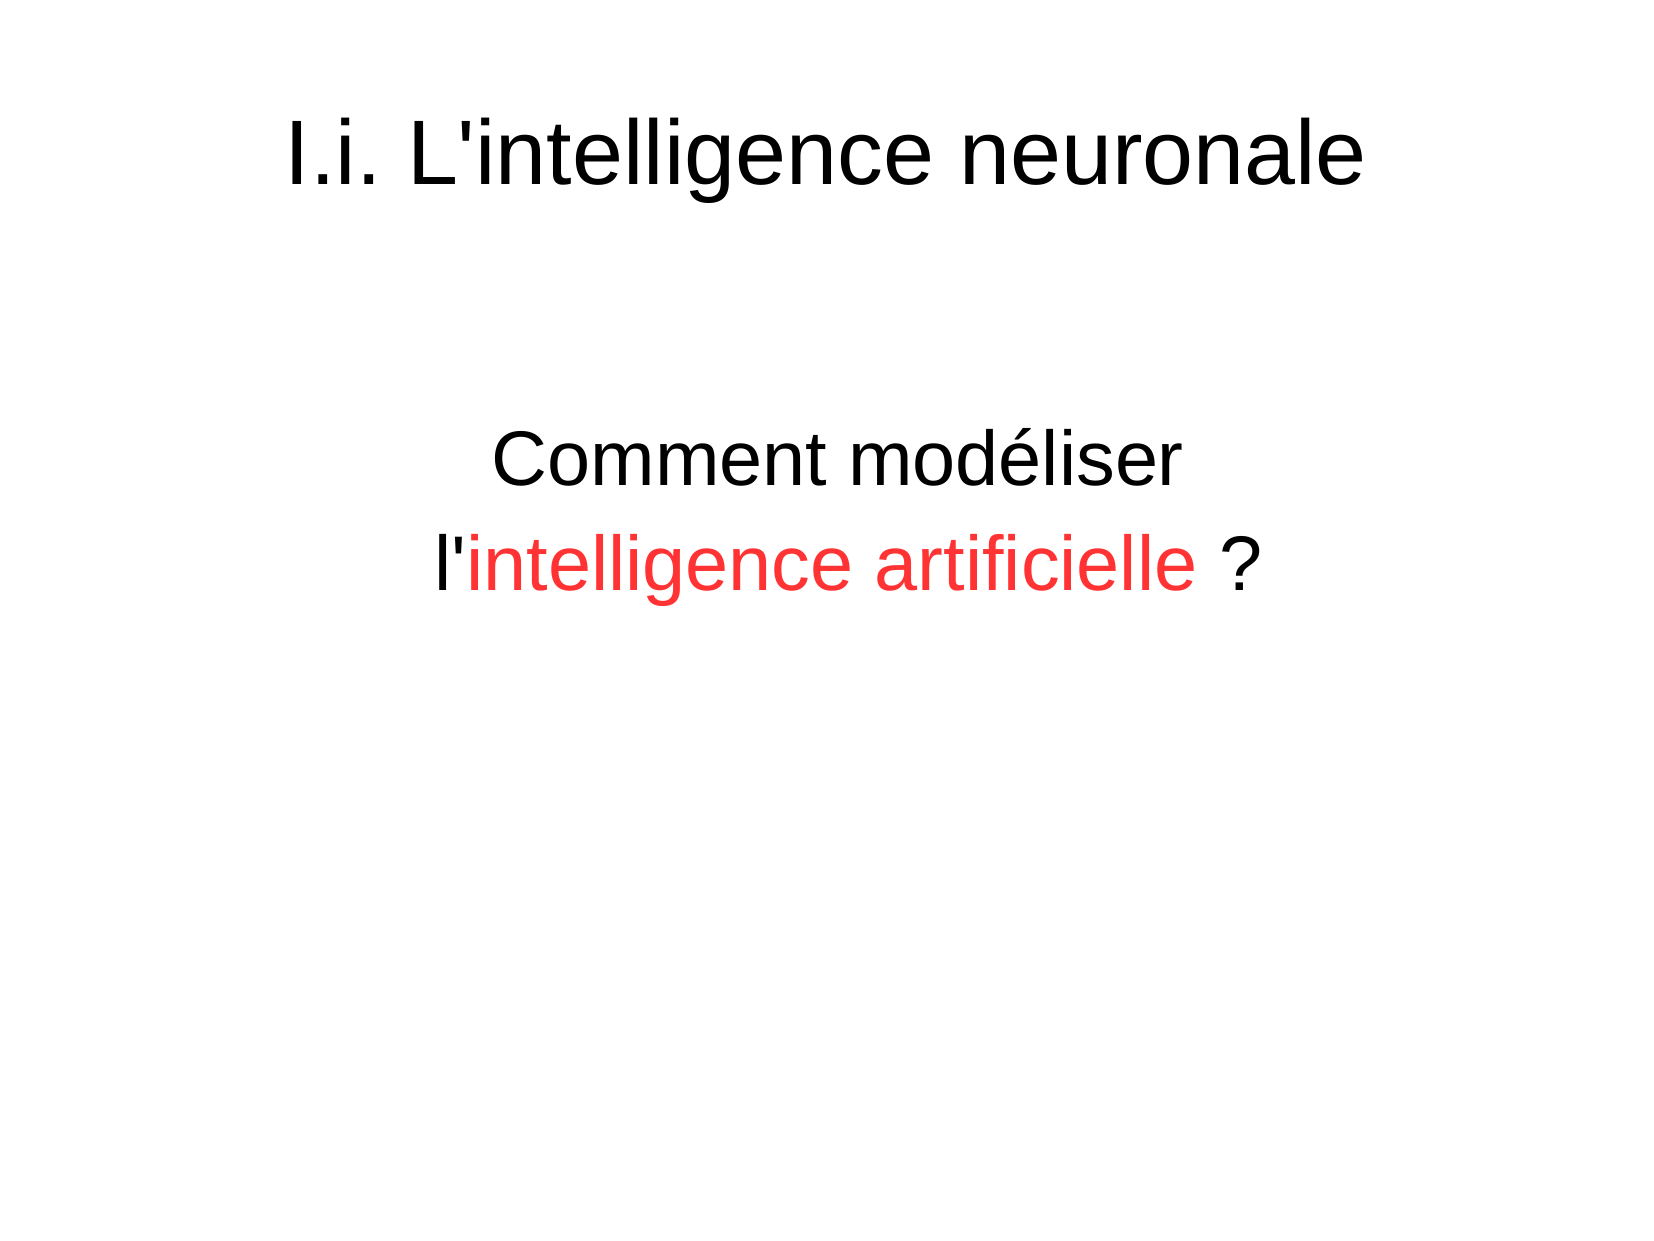

# I.i. L'intelligence neuronale
Comment modéliser
l'intelligence artificielle ?